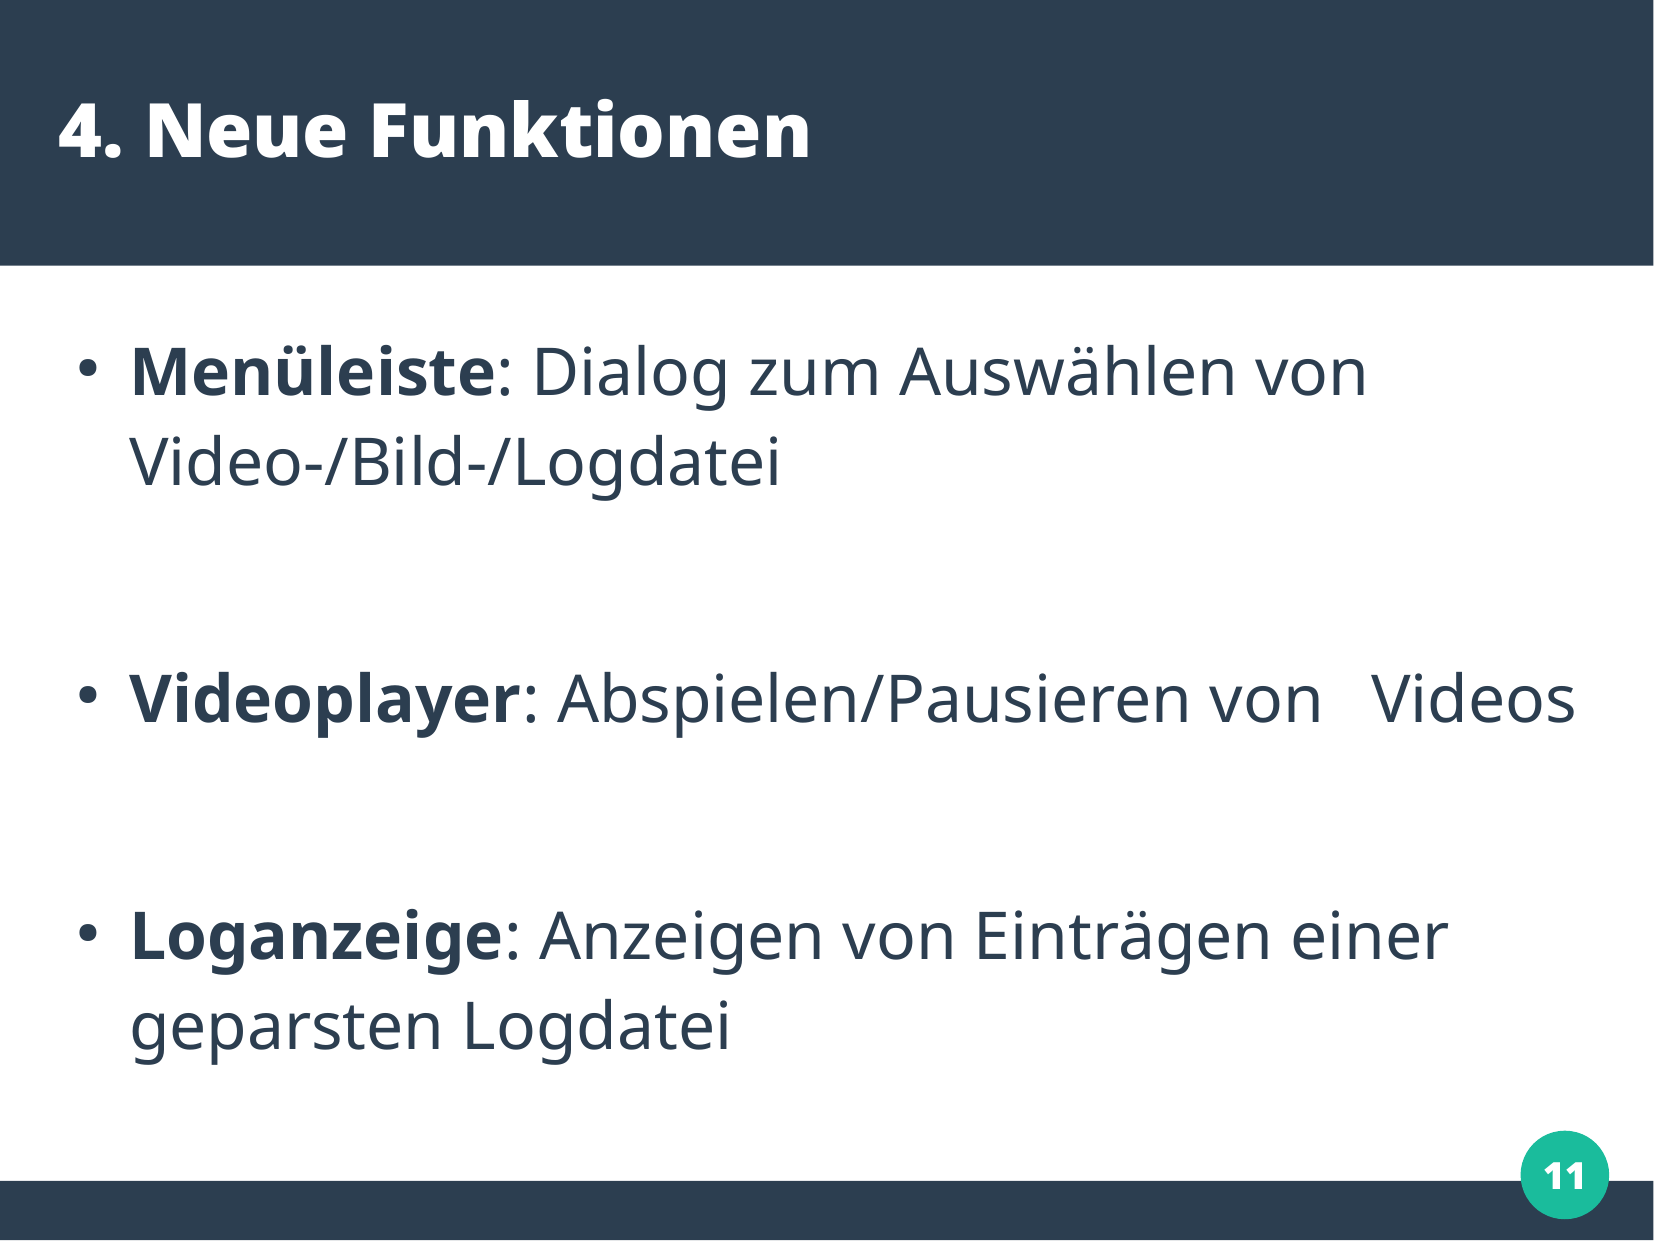

# 4. Neue Funktionen
Menüleiste: Dialog zum Auswählen von 		Video-/Bild-/Logdatei
Videoplayer: Abspielen/Pausieren von			Videos
Loganzeige: Anzeigen von Einträgen einer 	geparsten Logdatei
11